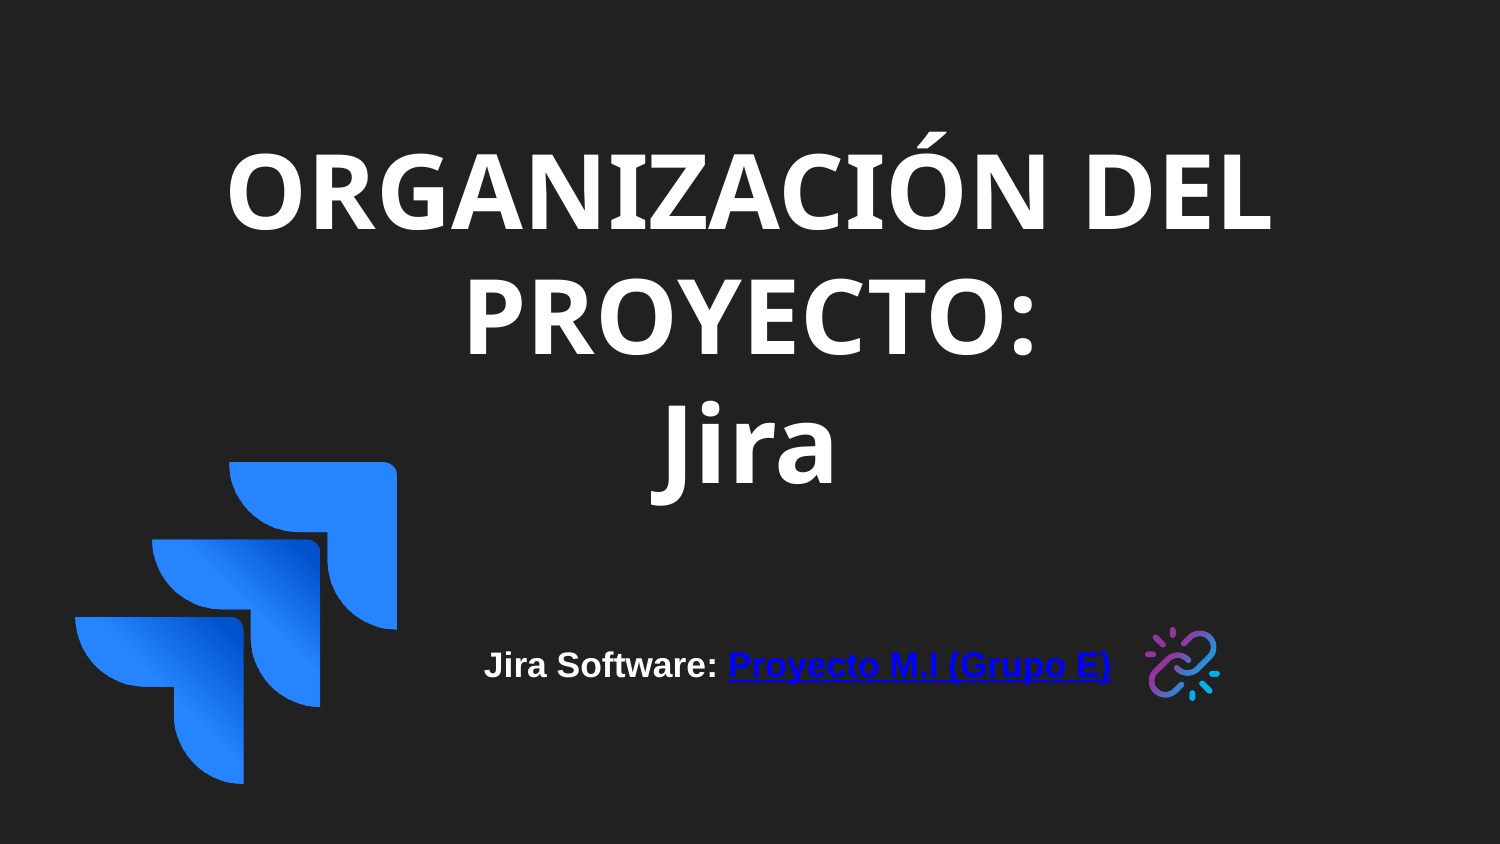

ORGANIZACIÓN DEL PROYECTO:
Jira
Jira Software: Proyecto M.I (Grupo E)